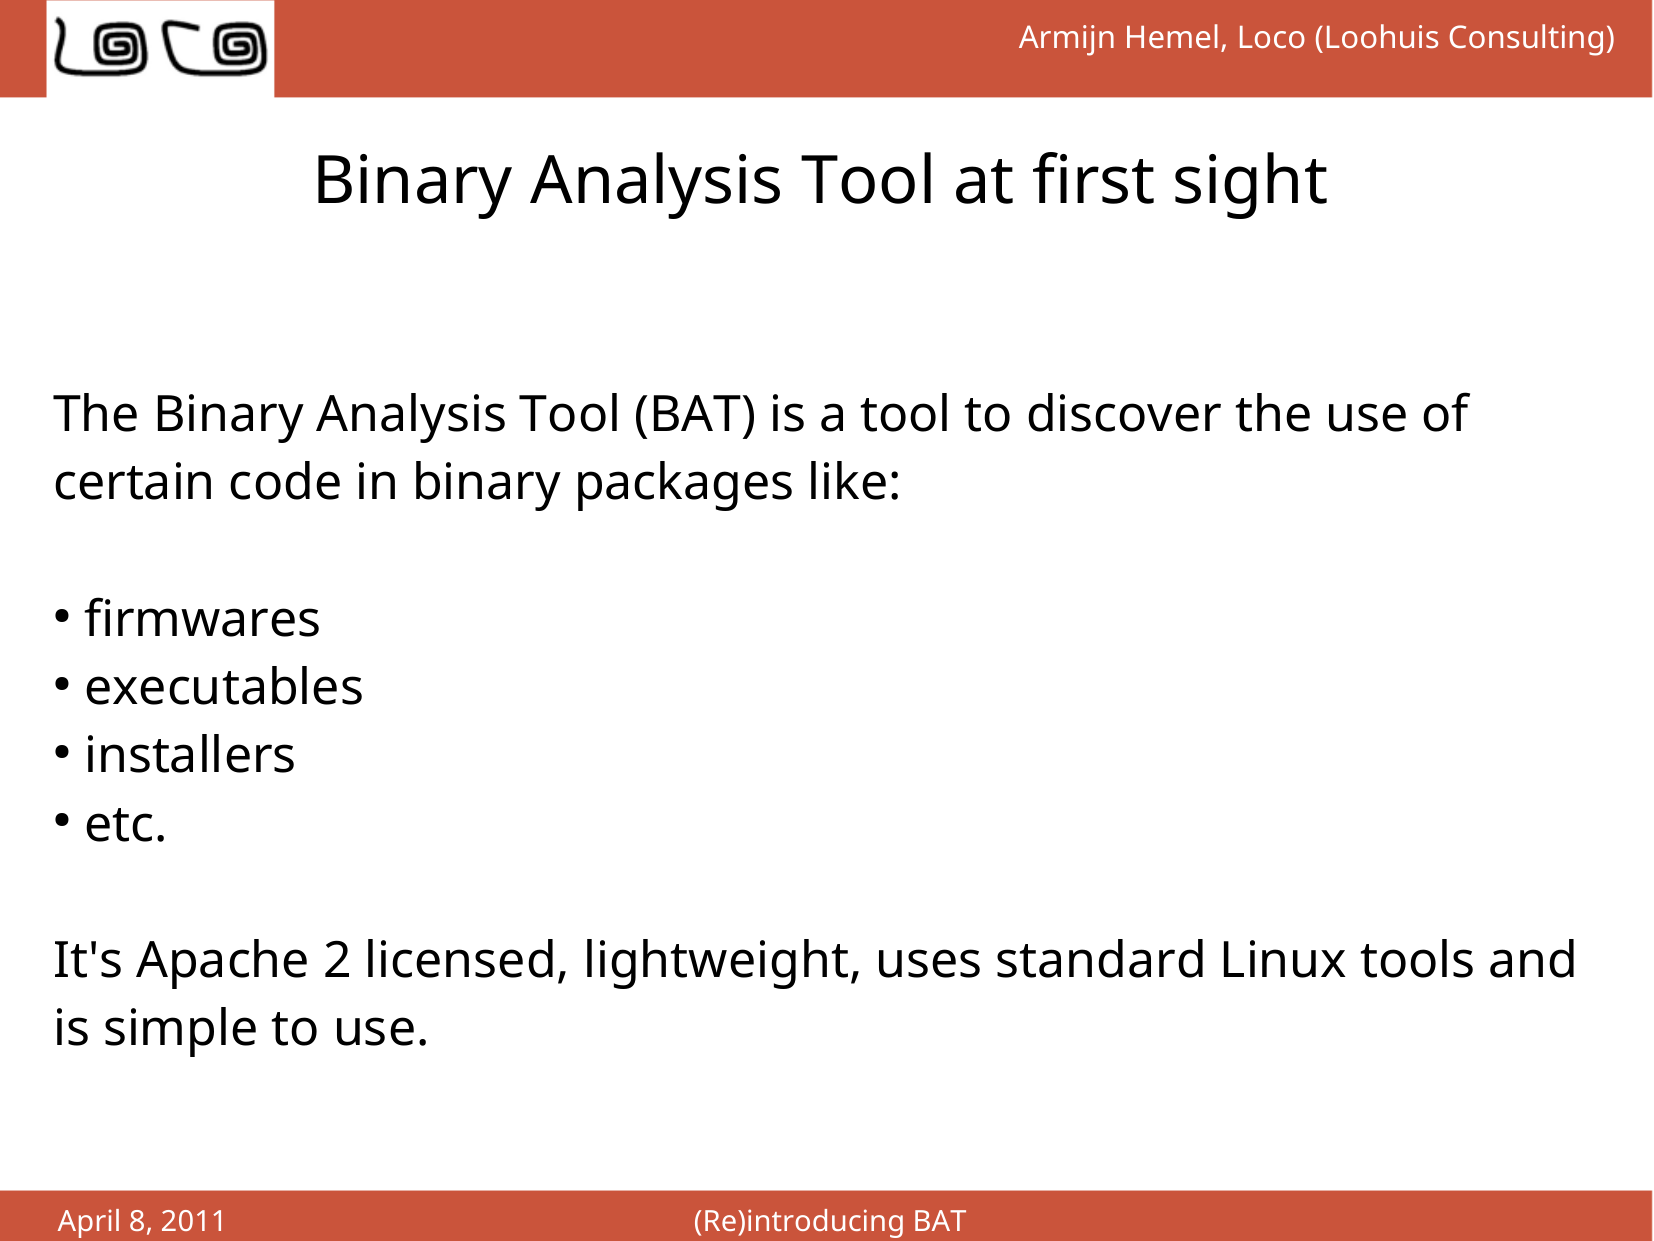

# Binary Analysis Tool at first sight
The Binary Analysis Tool (BAT) is a tool to discover the use of certain code in binary packages like:
 firmwares
 executables
 installers
 etc.
It's Apache 2 licensed, lightweight, uses standard Linux tools and is simple to use.
Comet: practical solution or crutch?